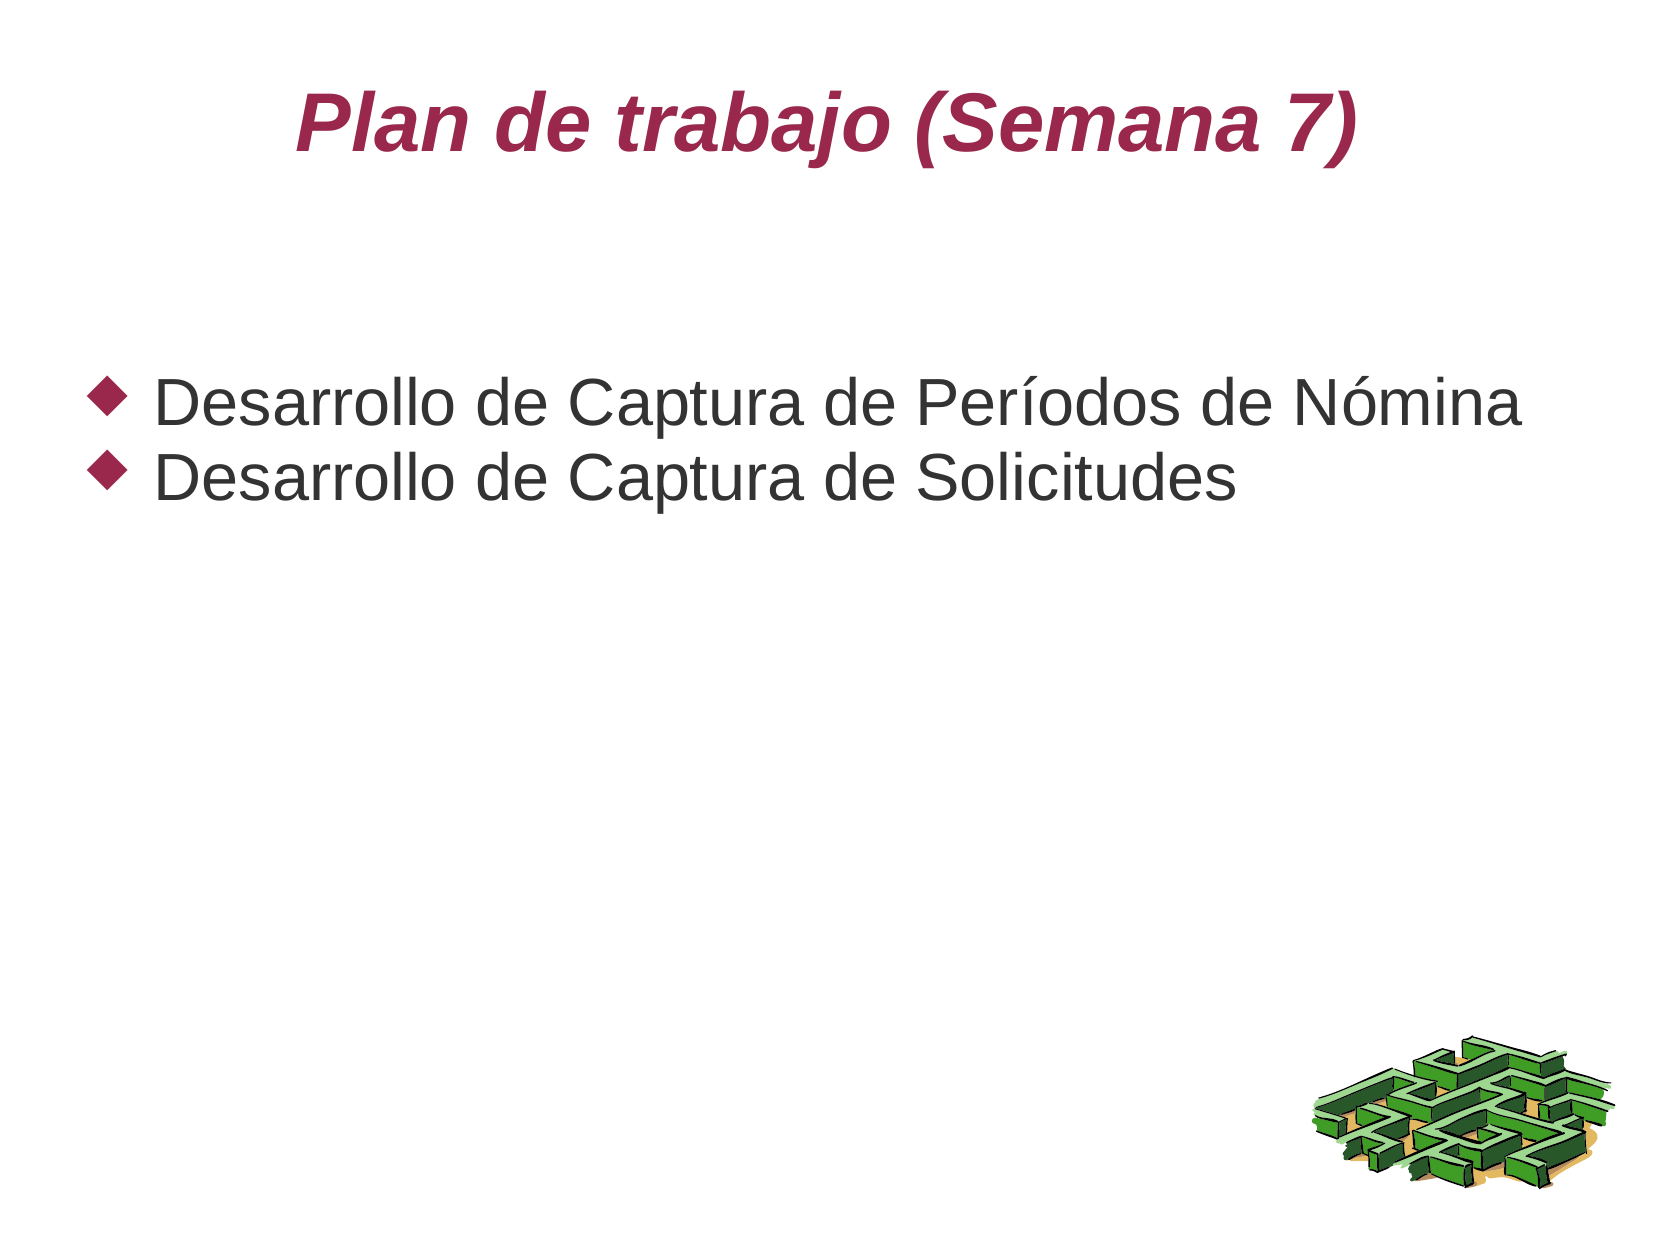

# Plan de trabajo (Semana 7)
Desarrollo de Captura de Períodos de Nómina
Desarrollo de Captura de Solicitudes